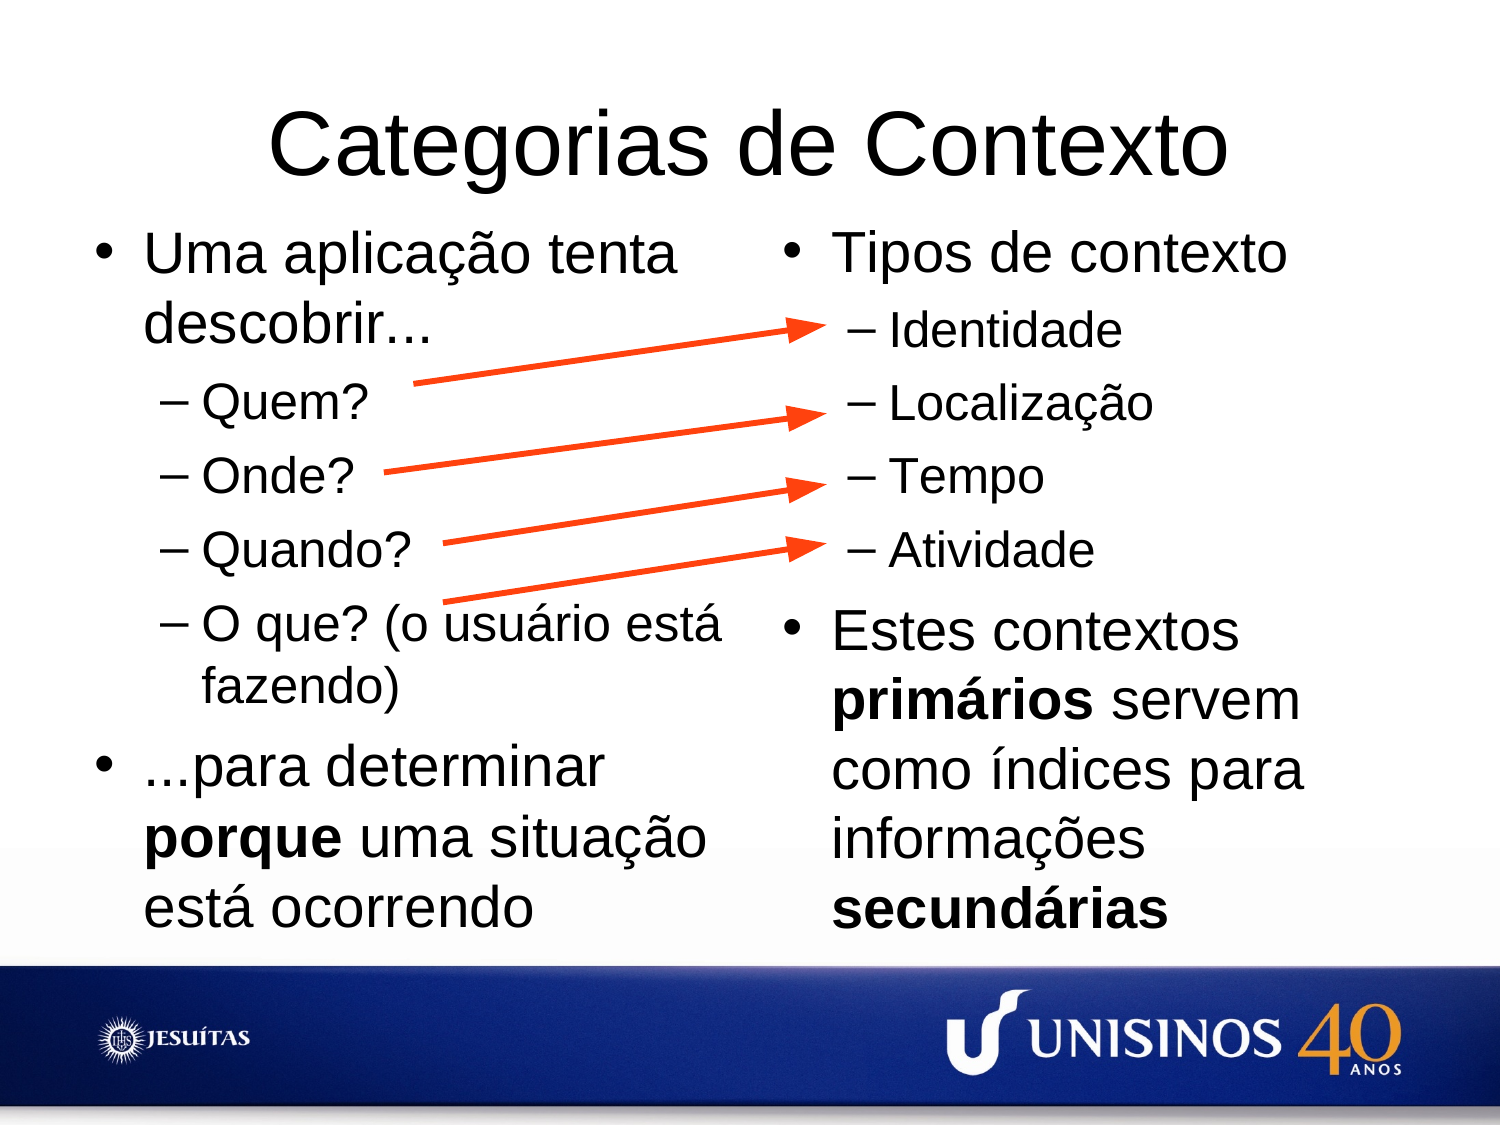

# Categorias de Contexto
Uma aplicação tenta descobrir...
Quem?
Onde?
Quando?
O que? (o usuário está fazendo)
...para determinar porque uma situação está ocorrendo
Tipos de contexto
Identidade
Localização
Tempo
Atividade
Estes contextos primários servem como índices para informações secundárias